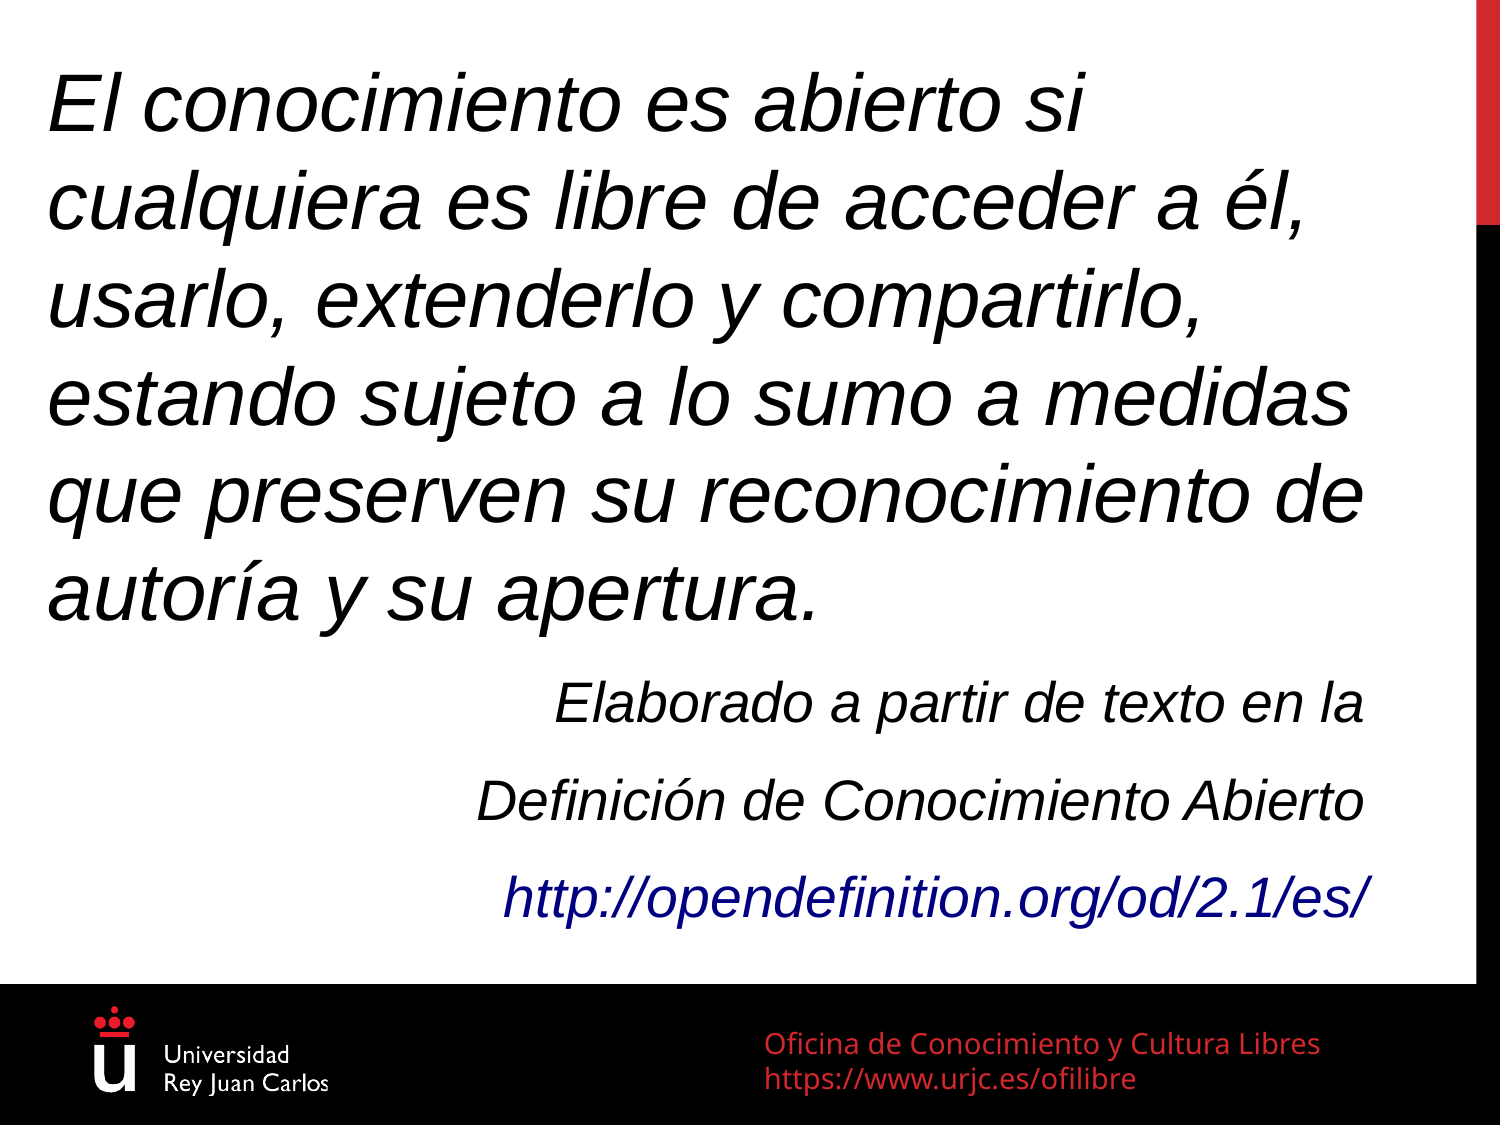

# El conocimiento es abierto si cualquiera es libre de acceder a él, usarlo, extenderlo y compartirlo, estando sujeto a lo sumo a medidas que preserven su reconocimiento de autoría y su apertura.
Elaborado a partir de texto en la
Definición de Conocimiento Abierto
http://opendefinition.org/od/2.1/es/
Oficina de Conocimiento y Cultura Libres
https://www.urjc.es/ofilibre